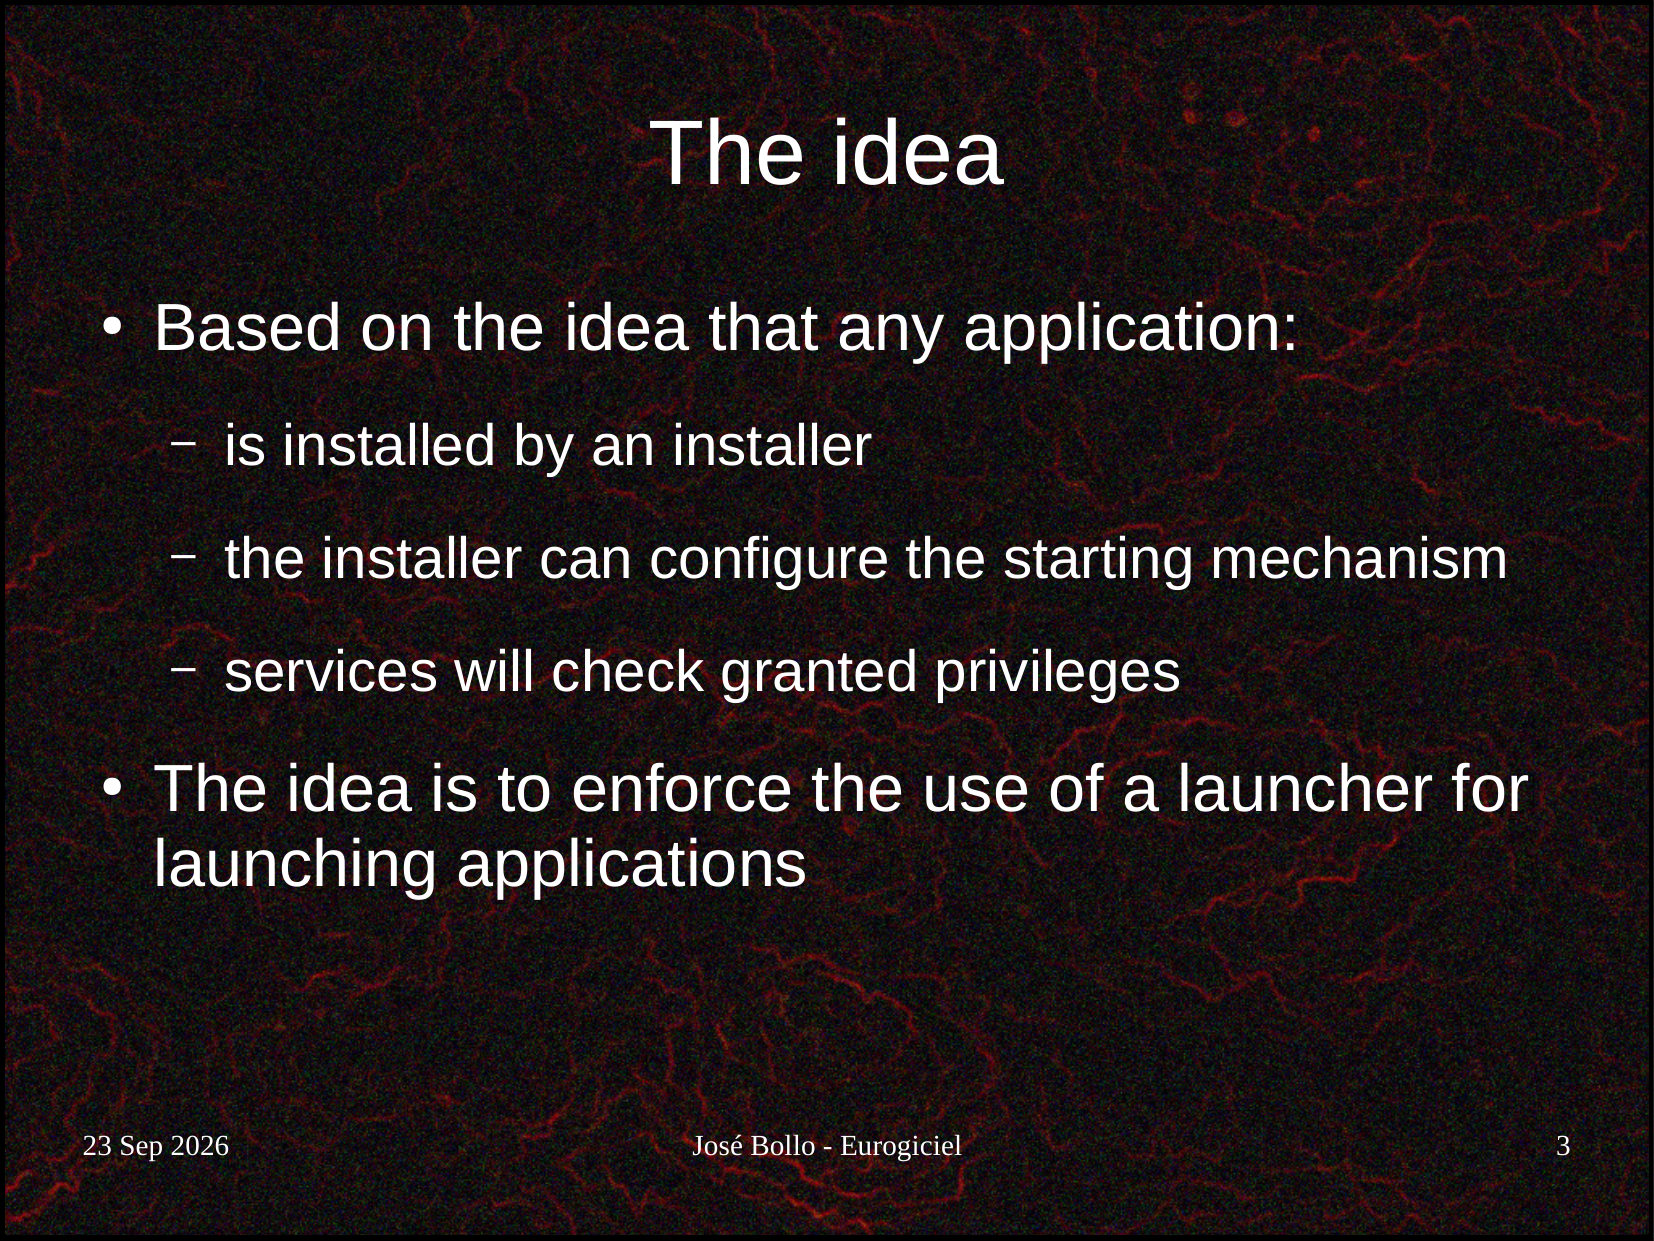

# The idea
Based on the idea that any application:
is installed by an installer
the installer can configure the starting mechanism
services will check granted privileges
The idea is to enforce the use of a launcher for launching applications
José Bollo - Eurogiciel
3